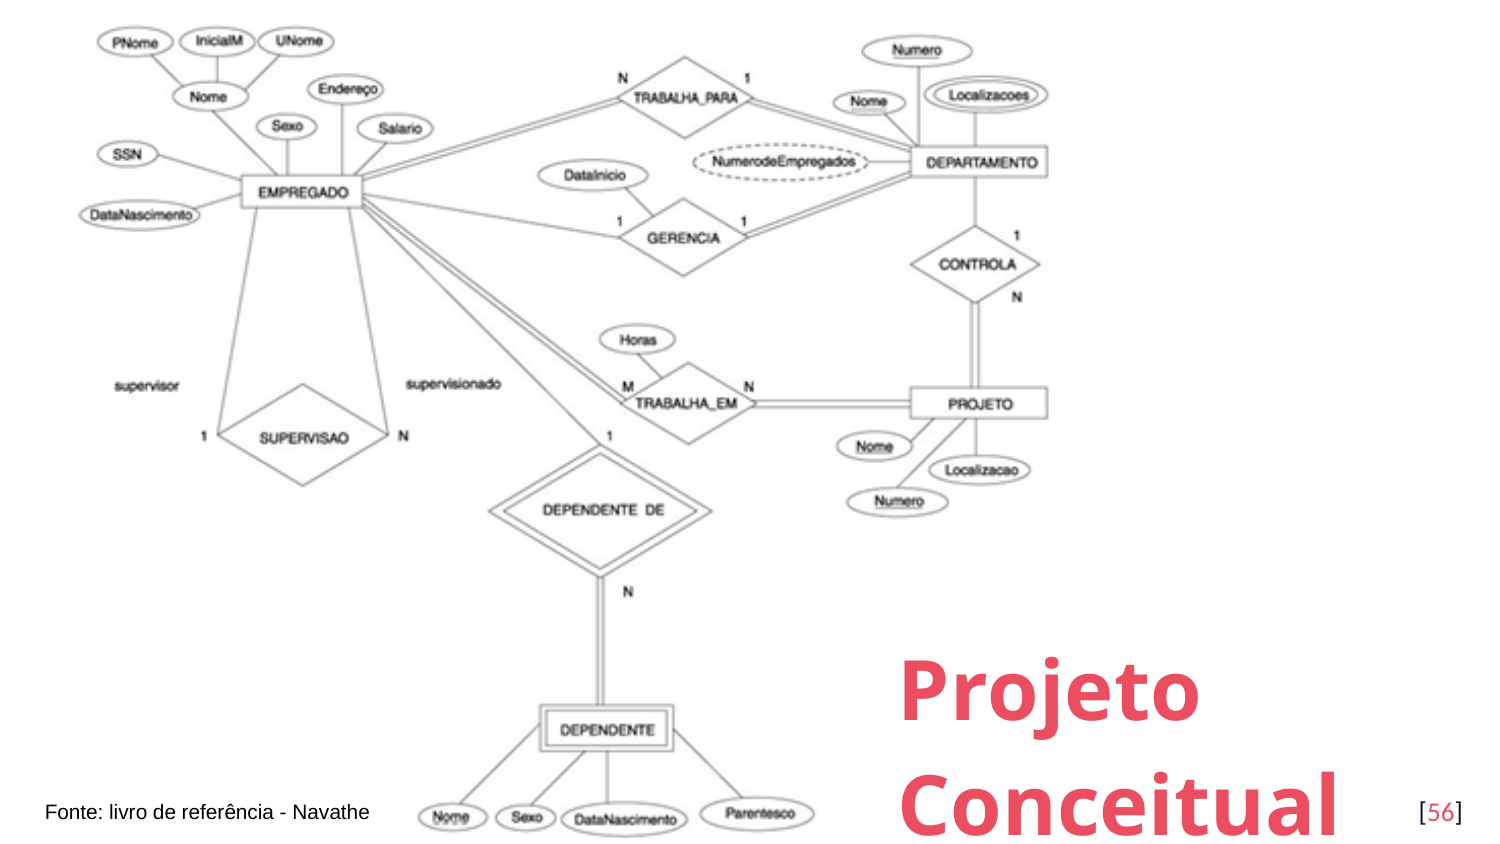

Projeto Conceitual
Fonte: livro de referência - Navathe